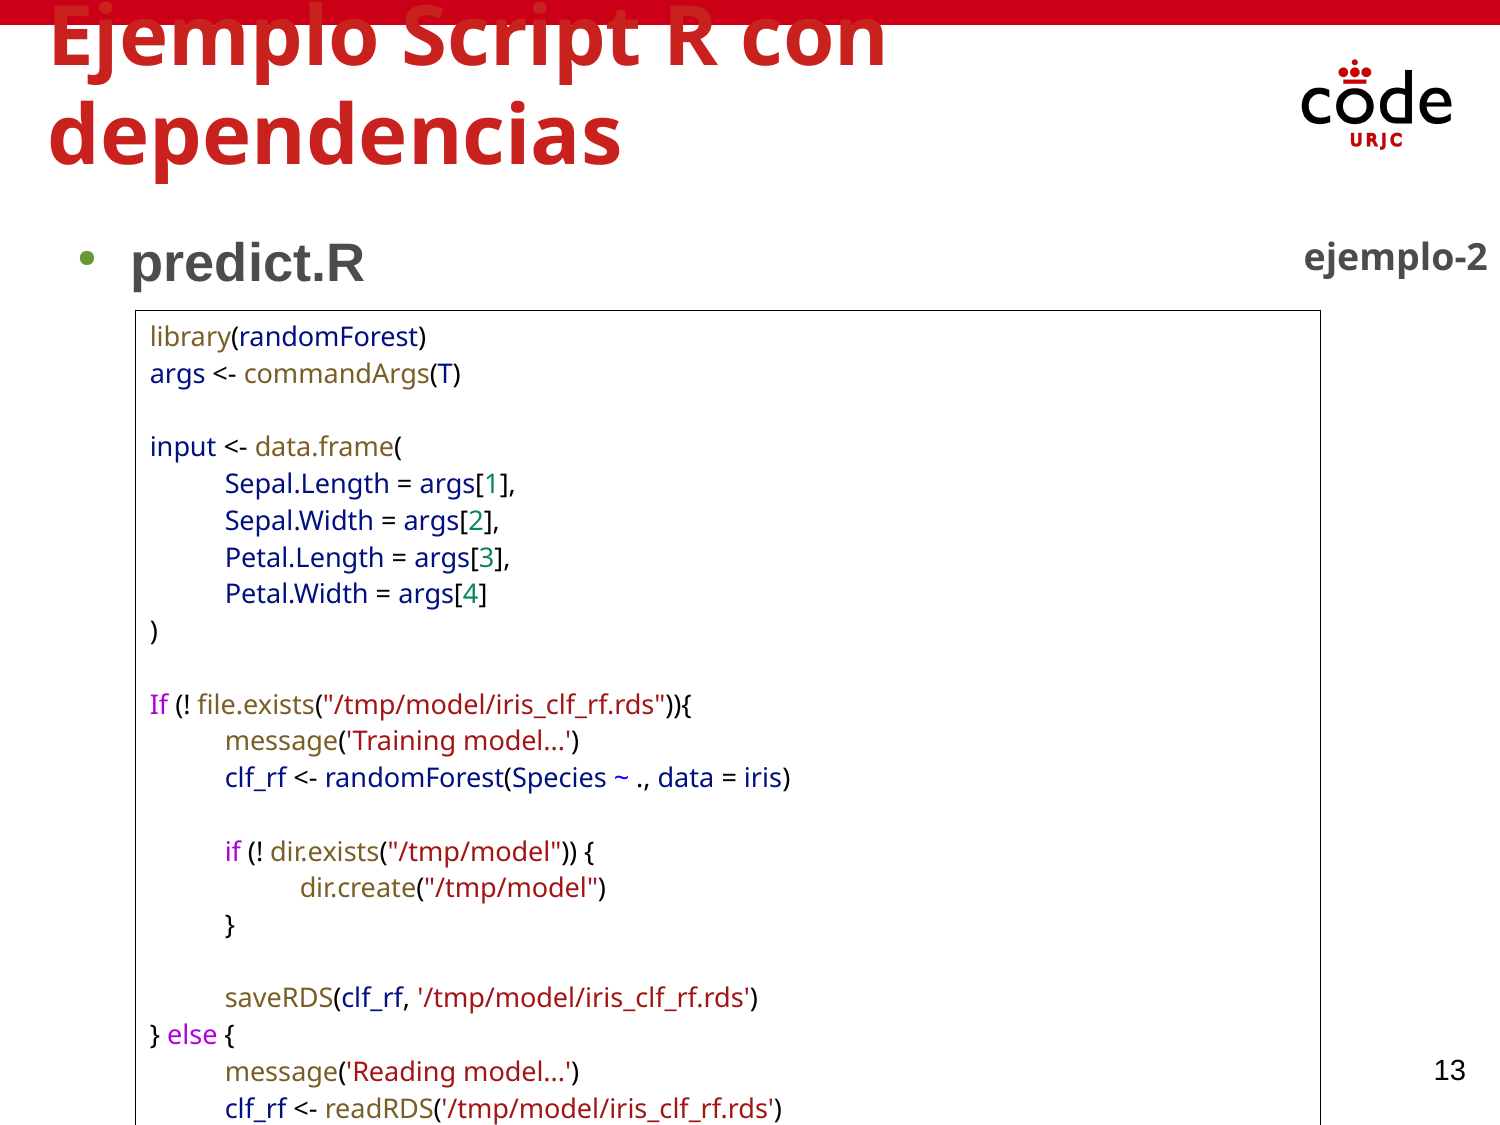

# Ejemplo Script R con dependencias
predict.R
ejemplo-2
library(randomForest)
args <- commandArgs(T)
input <- data.frame(
	Sepal.Length = args[1],
	Sepal.Width = args[2],
	Petal.Length = args[3],
	Petal.Width = args[4]
)
If (! file.exists("/tmp/model/iris_clf_rf.rds")){
	message('Training model...')
	clf_rf <- randomForest(Species ~ ., data = iris)
	if (! dir.exists("/tmp/model")) {
		dir.create("/tmp/model")
	}
	saveRDS(clf_rf, '/tmp/model/iris_clf_rf.rds')
} else {
	message('Reading model...')
	clf_rf <- readRDS('/tmp/model/iris_clf_rf.rds')
}
predict(clf_rf, input)